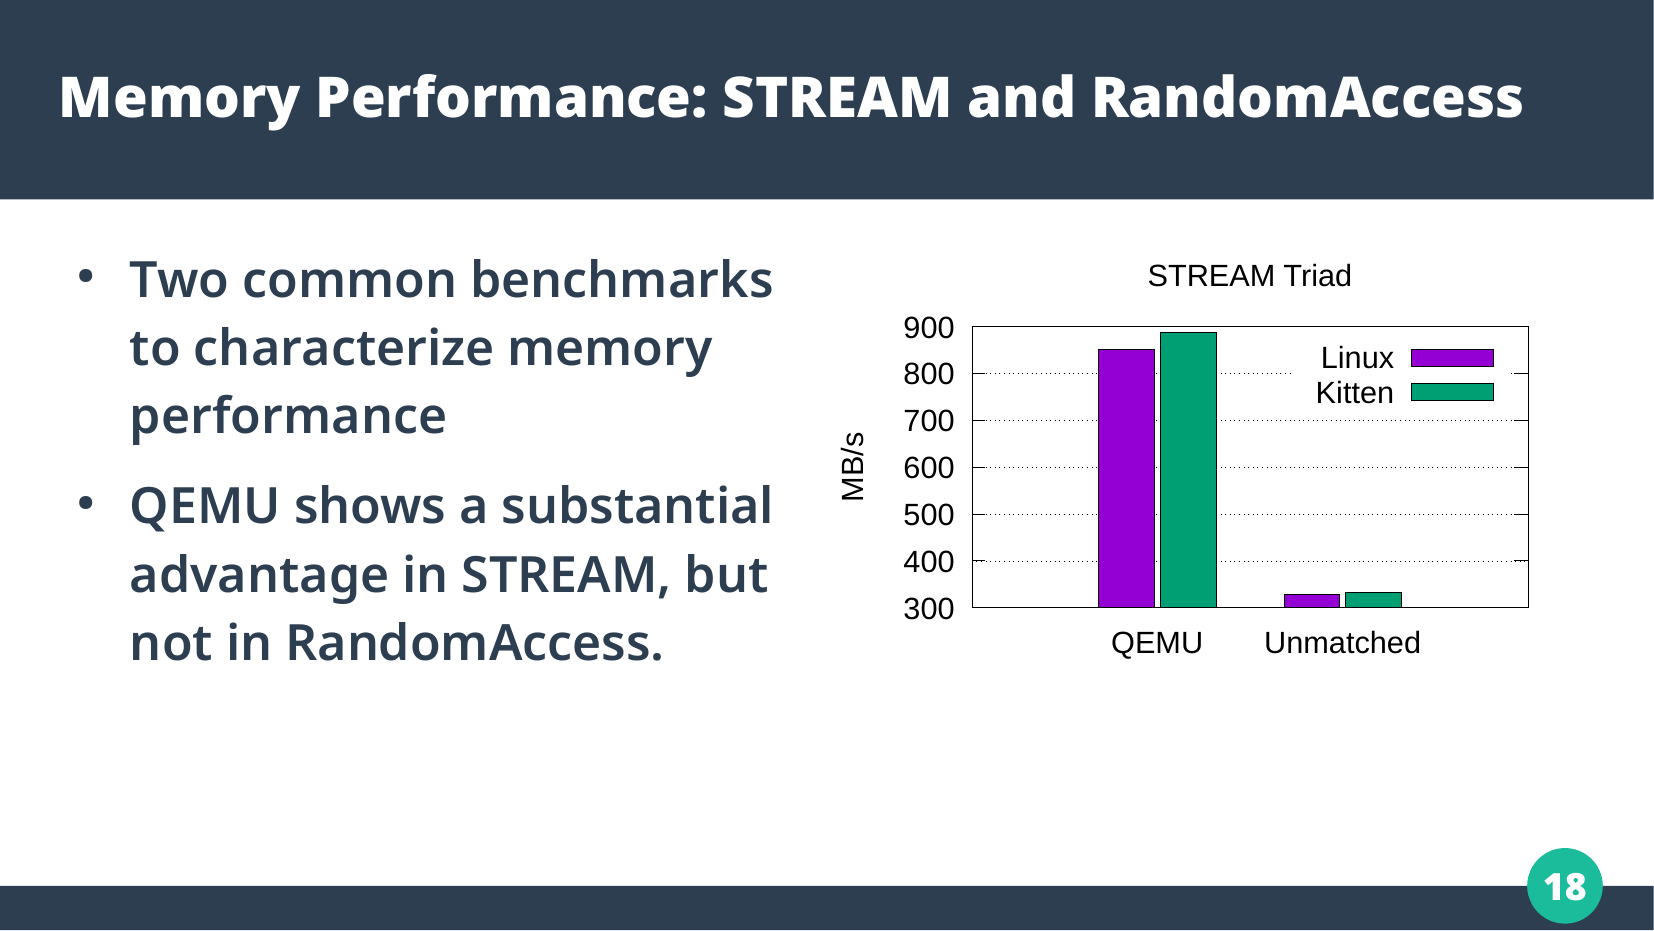

# Memory Performance: STREAM and RandomAccess
Two common benchmarks to characterize memory performance
QEMU shows a substantial advantage in STREAM, but not in RandomAccess.